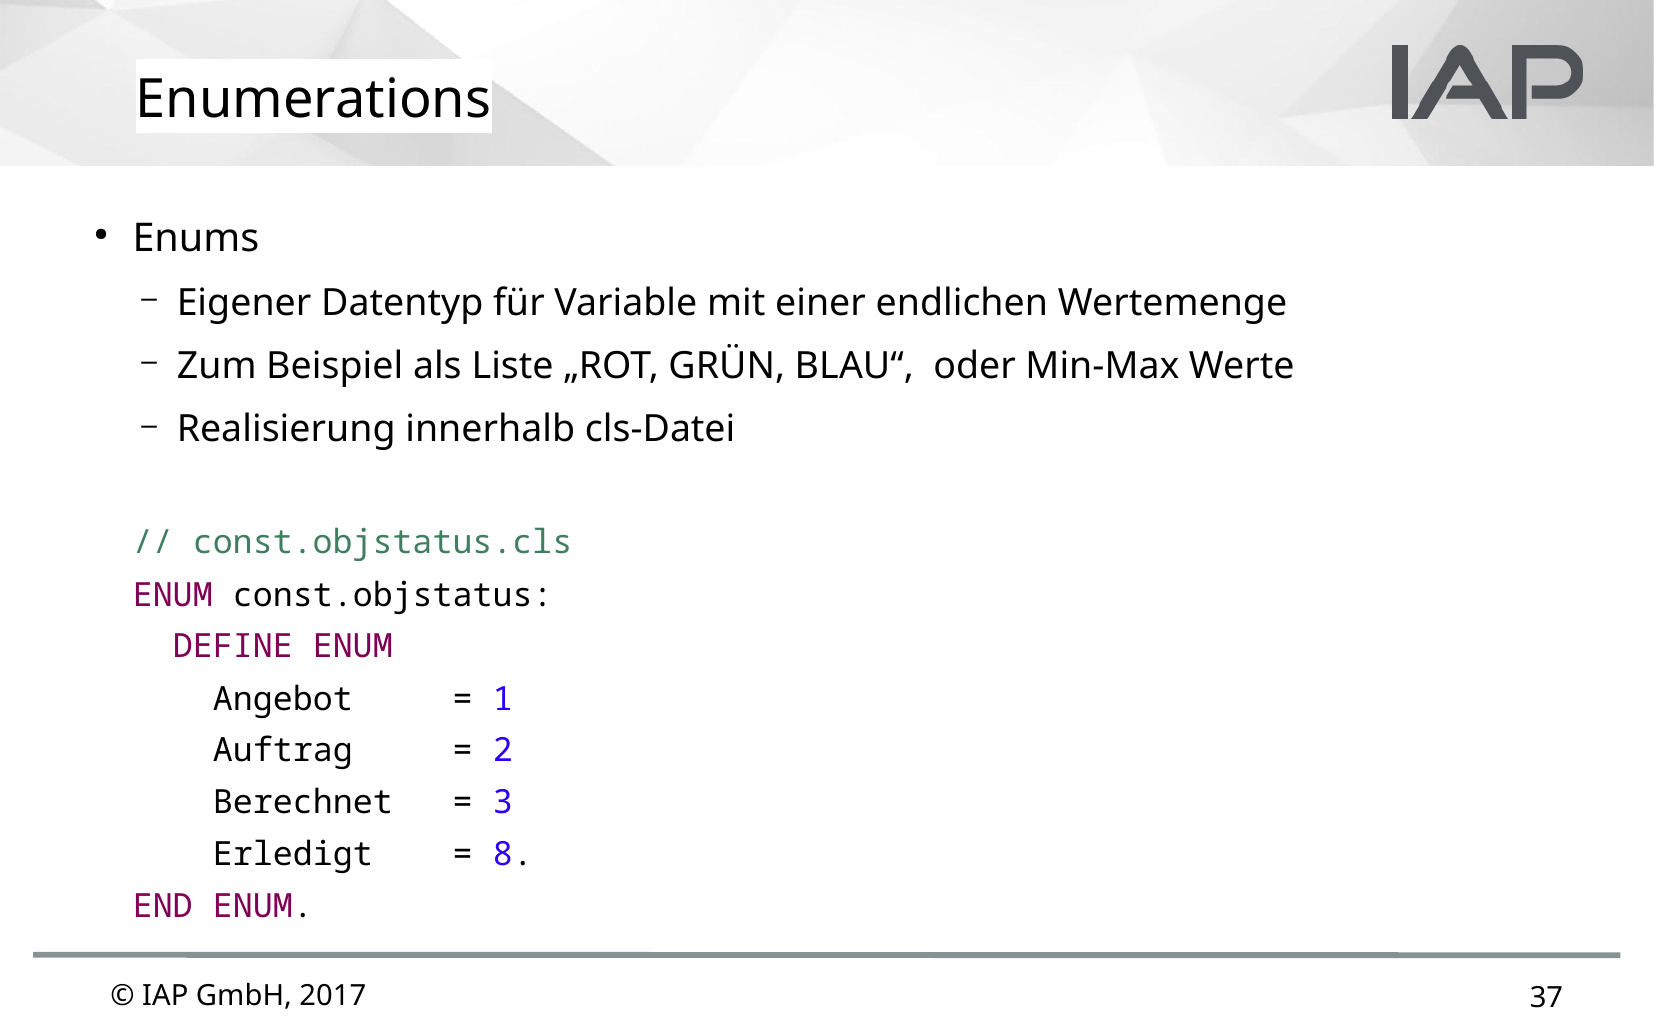

# Enumerations
Enums
Eigener Datentyp für Variable mit einer endlichen Wertemenge
Zum Beispiel als Liste „ROT, GRÜN, BLAU“, oder Min-Max Werte
Realisierung innerhalb cls-Datei
// const.objstatus.cls
ENUM const.objstatus:
 DEFINE ENUM
 Angebot = 1
 Auftrag = 2
 Berechnet = 3
 Erledigt = 8.
END ENUM.
© IAP GmbH, 2017
37